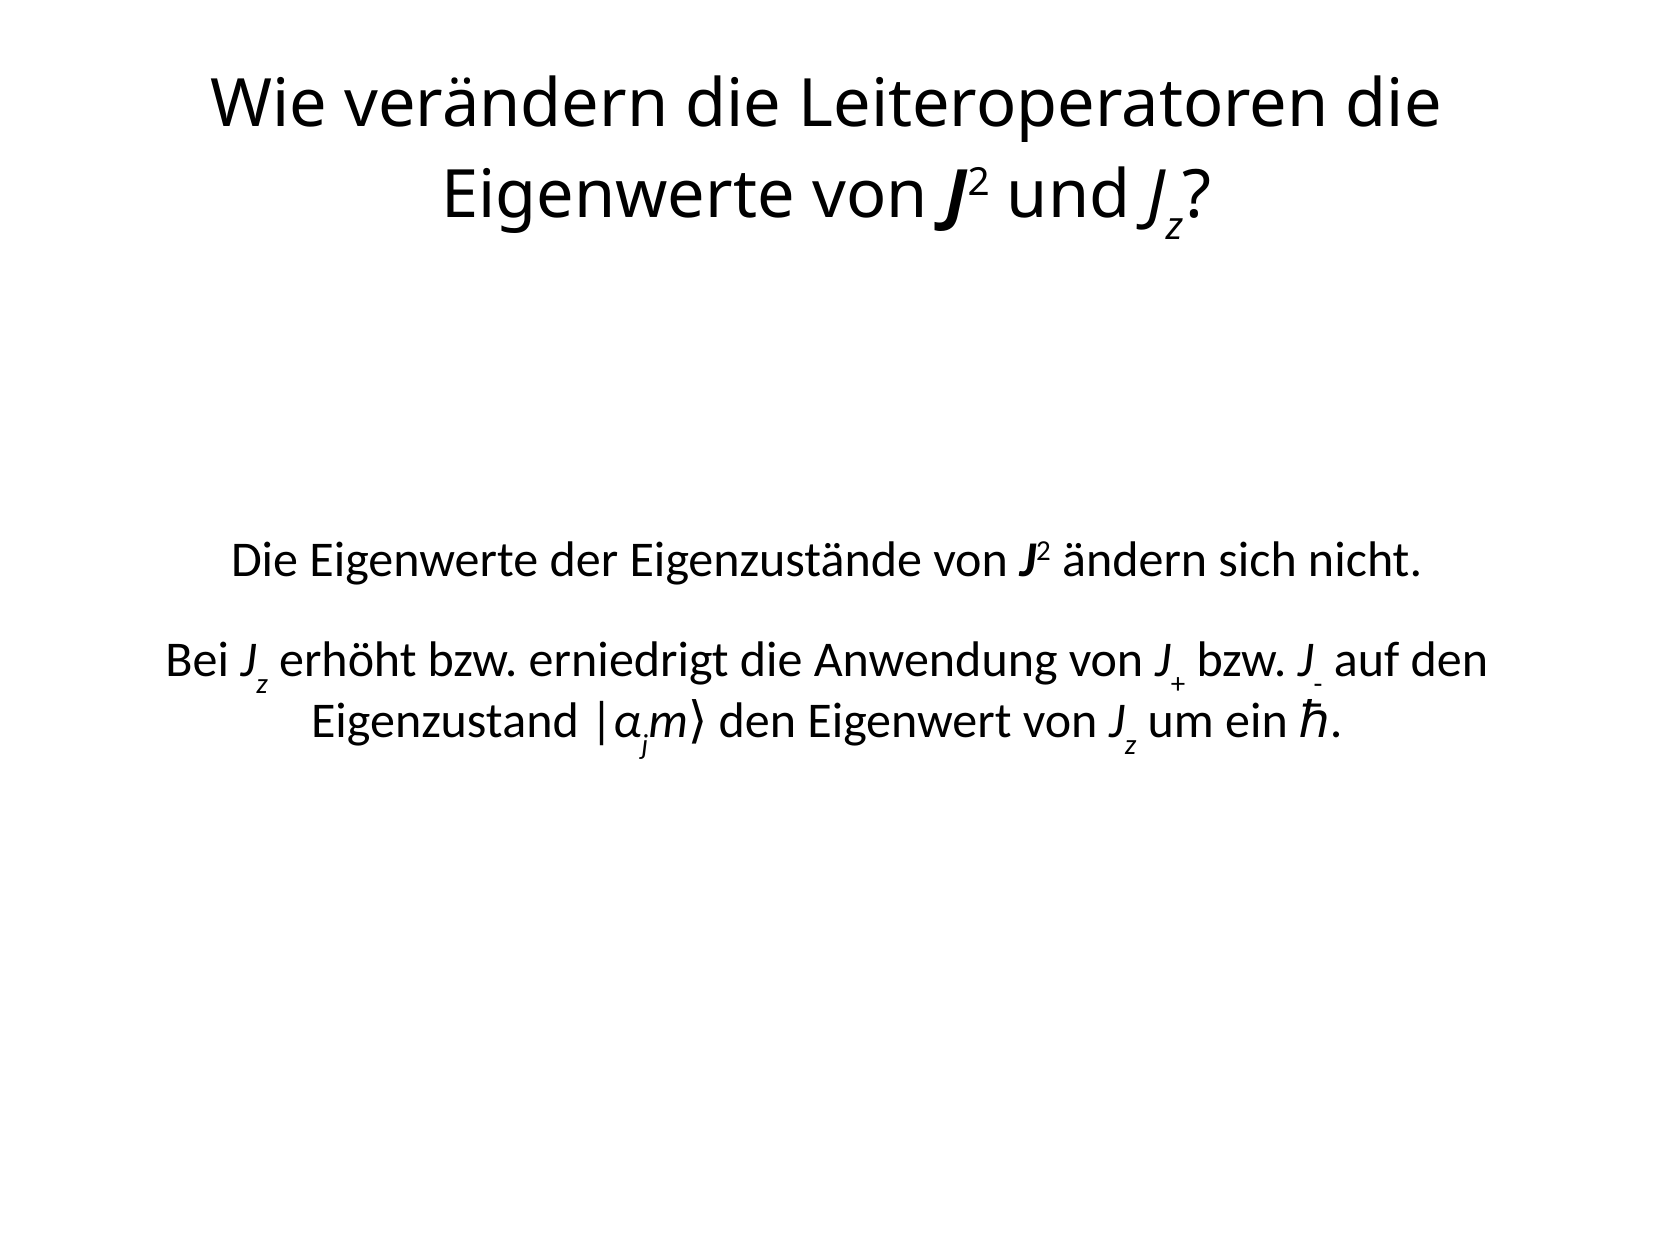

# Wie verändern die Leiteroperatoren die Eigenwerte von J2 und Jz?
Die Eigenwerte der Eigenzustände von J2 ändern sich nicht.
Bei Jz erhöht bzw. erniedrigt die Anwendung von J+ bzw. J- auf den Eigenzustand |αjm⟩ den Eigenwert von Jz um ein ℏ.